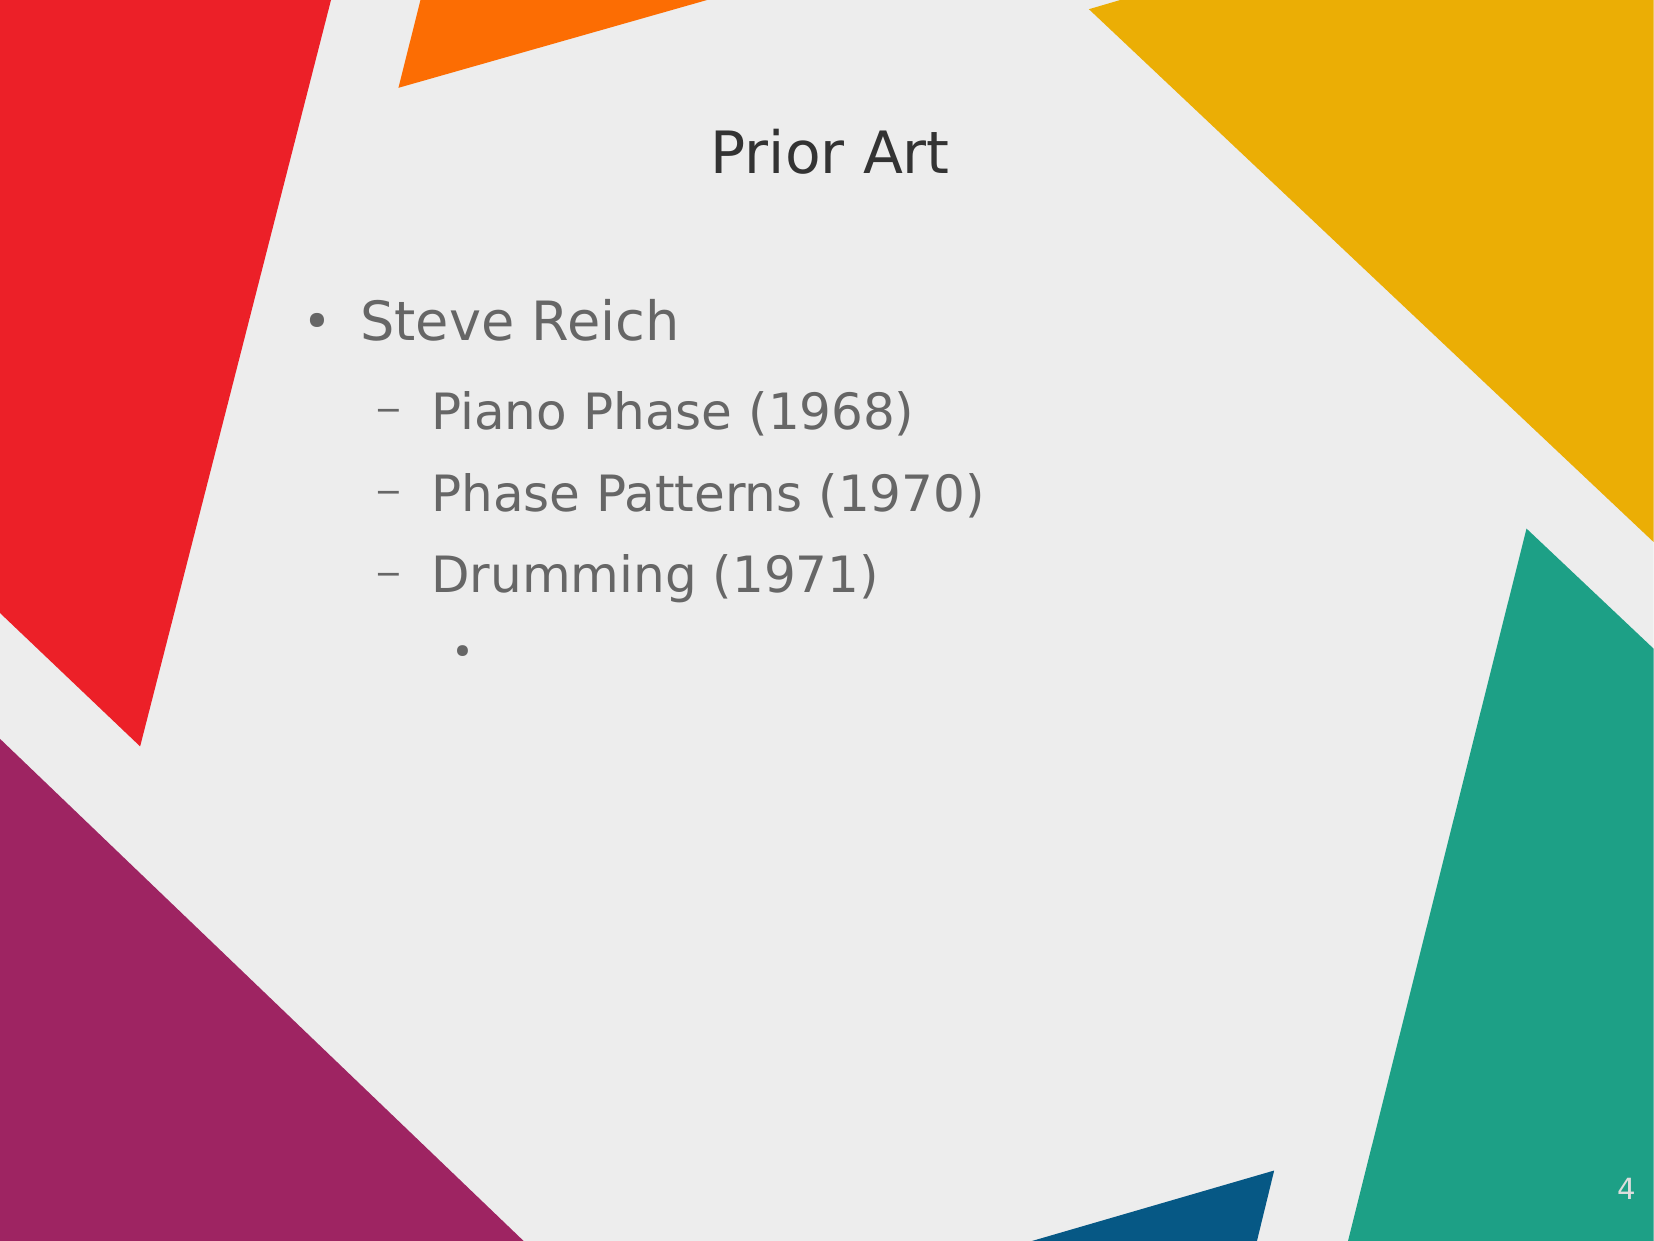

# Prior Art
Steve Reich
Piano Phase (1968)
Phase Patterns (1970)
Drumming (1971)
4